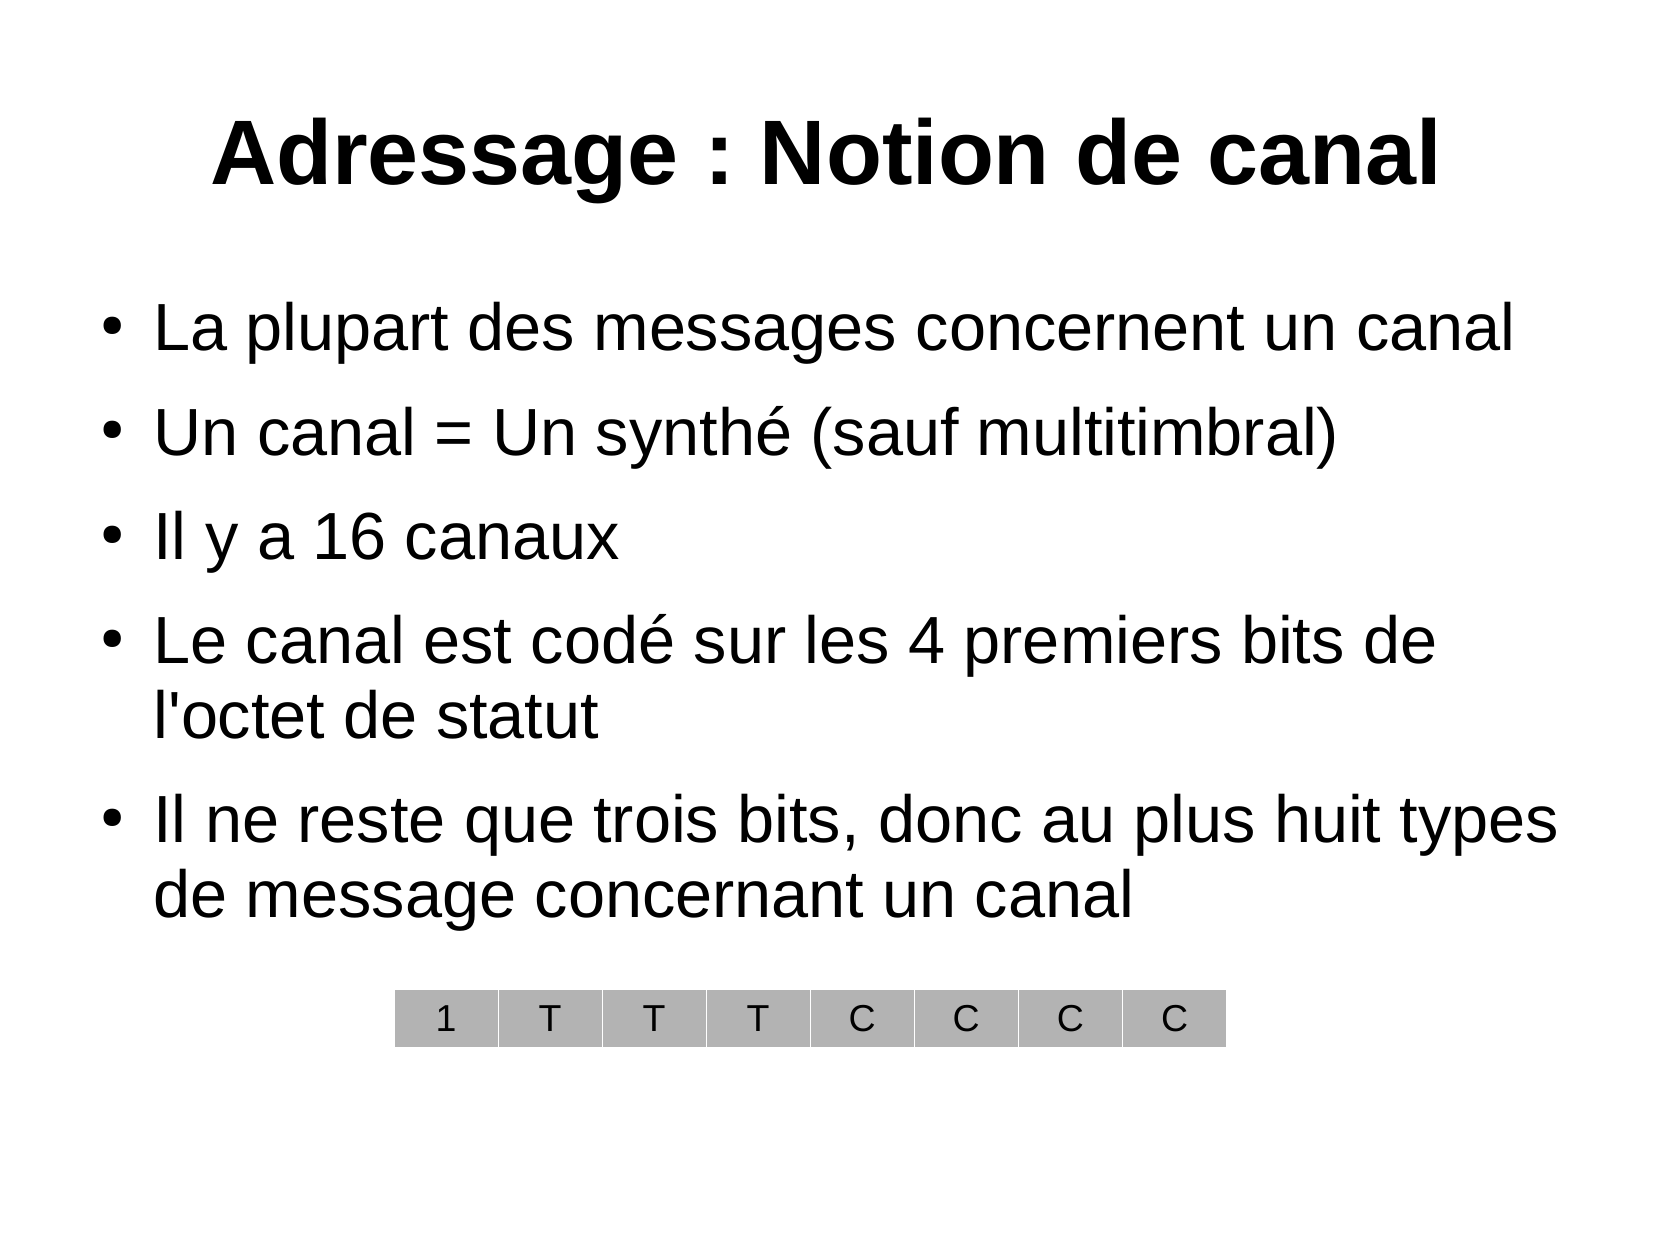

# Adressage : Notion de canal
La plupart des messages concernent un canal
Un canal = Un synthé (sauf multitimbral)
Il y a 16 canaux
Le canal est codé sur les 4 premiers bits de l'octet de statut
Il ne reste que trois bits, donc au plus huit types de message concernant un canal
| 1 | T | T | T | C | C | C | C |
| --- | --- | --- | --- | --- | --- | --- | --- |